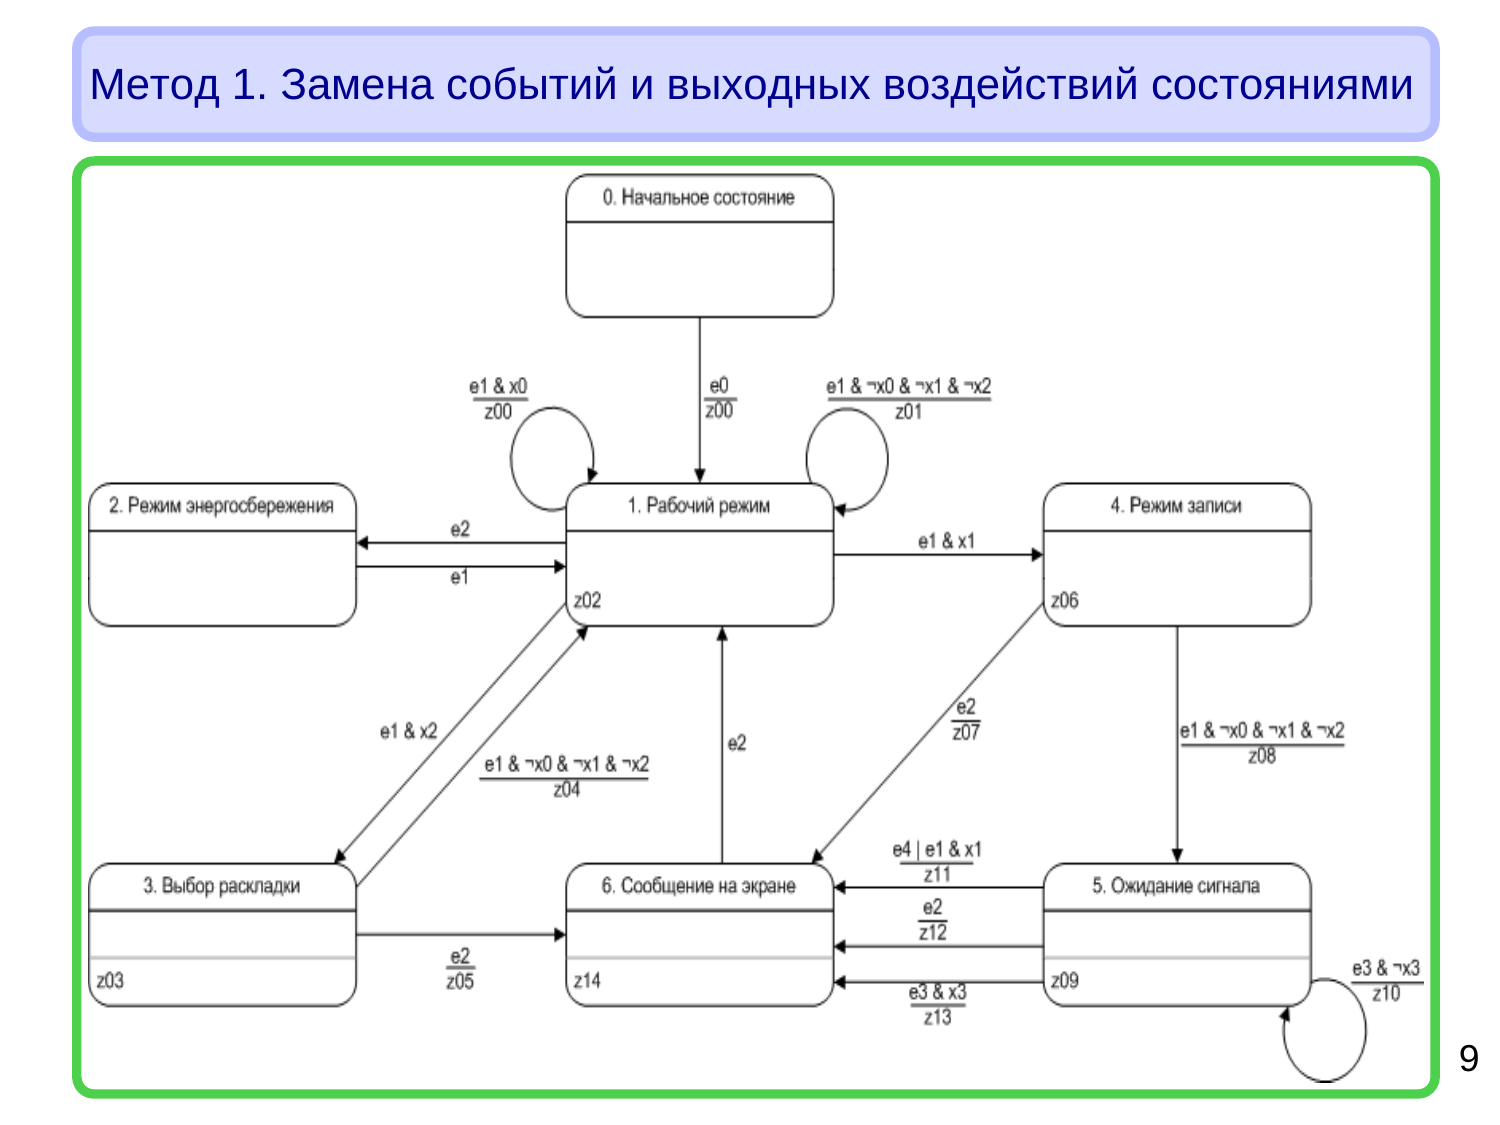

# Метод 1. Замена событий и выходных воздействий состояниями
9